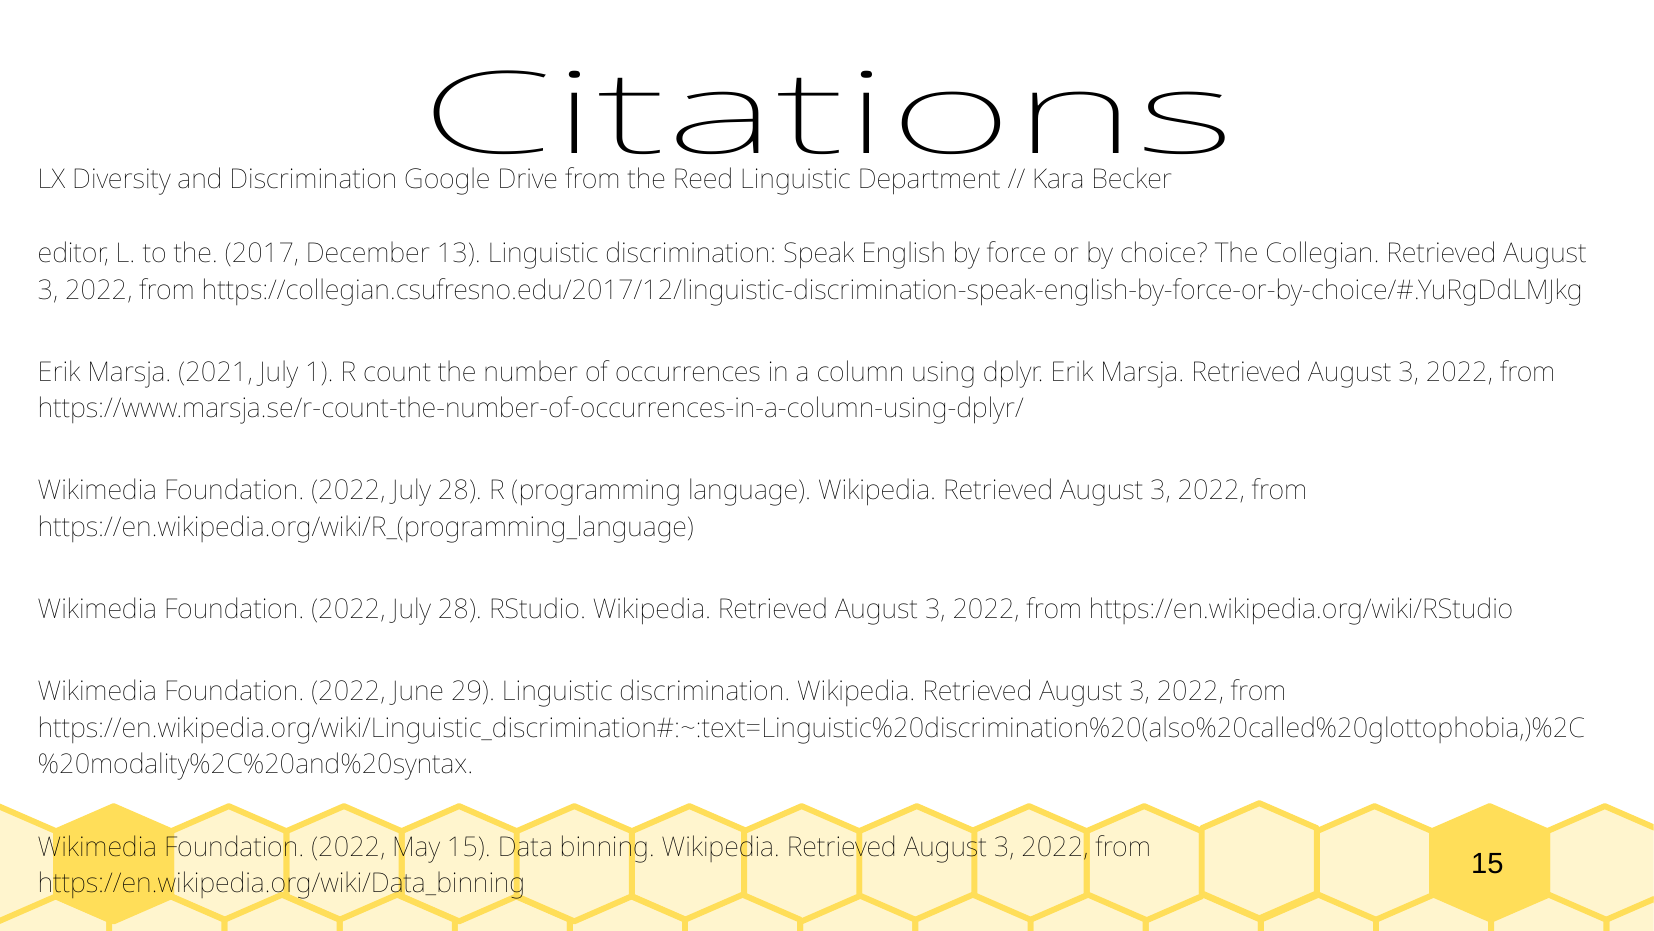

# Citations
LX Diversity and Discrimination Google Drive from the Reed Linguistic Department // Kara Becker
editor, L. to the. (2017, December 13). Linguistic discrimination: Speak English by force or by choice? The Collegian. Retrieved August 3, 2022, from https://collegian.csufresno.edu/2017/12/linguistic-discrimination-speak-english-by-force-or-by-choice/#.YuRgDdLMJkg
Erik Marsja. (2021, July 1). R count the number of occurrences in a column using dplyr. Erik Marsja. Retrieved August 3, 2022, from https://www.marsja.se/r-count-the-number-of-occurrences-in-a-column-using-dplyr/
Wikimedia Foundation. (2022, July 28). R (programming language). Wikipedia. Retrieved August 3, 2022, from https://en.wikipedia.org/wiki/R_(programming_language)
Wikimedia Foundation. (2022, July 28). RStudio. Wikipedia. Retrieved August 3, 2022, from https://en.wikipedia.org/wiki/RStudio
Wikimedia Foundation. (2022, June 29). Linguistic discrimination. Wikipedia. Retrieved August 3, 2022, from https://en.wikipedia.org/wiki/Linguistic_discrimination#:~:text=Linguistic%20discrimination%20(also%20called%20glottophobia,)%2C%20modality%2C%20and%20syntax.
Wikimedia Foundation. (2022, May 15). Data binning. Wikipedia. Retrieved August 3, 2022, from https://en.wikipedia.org/wiki/Data_binning